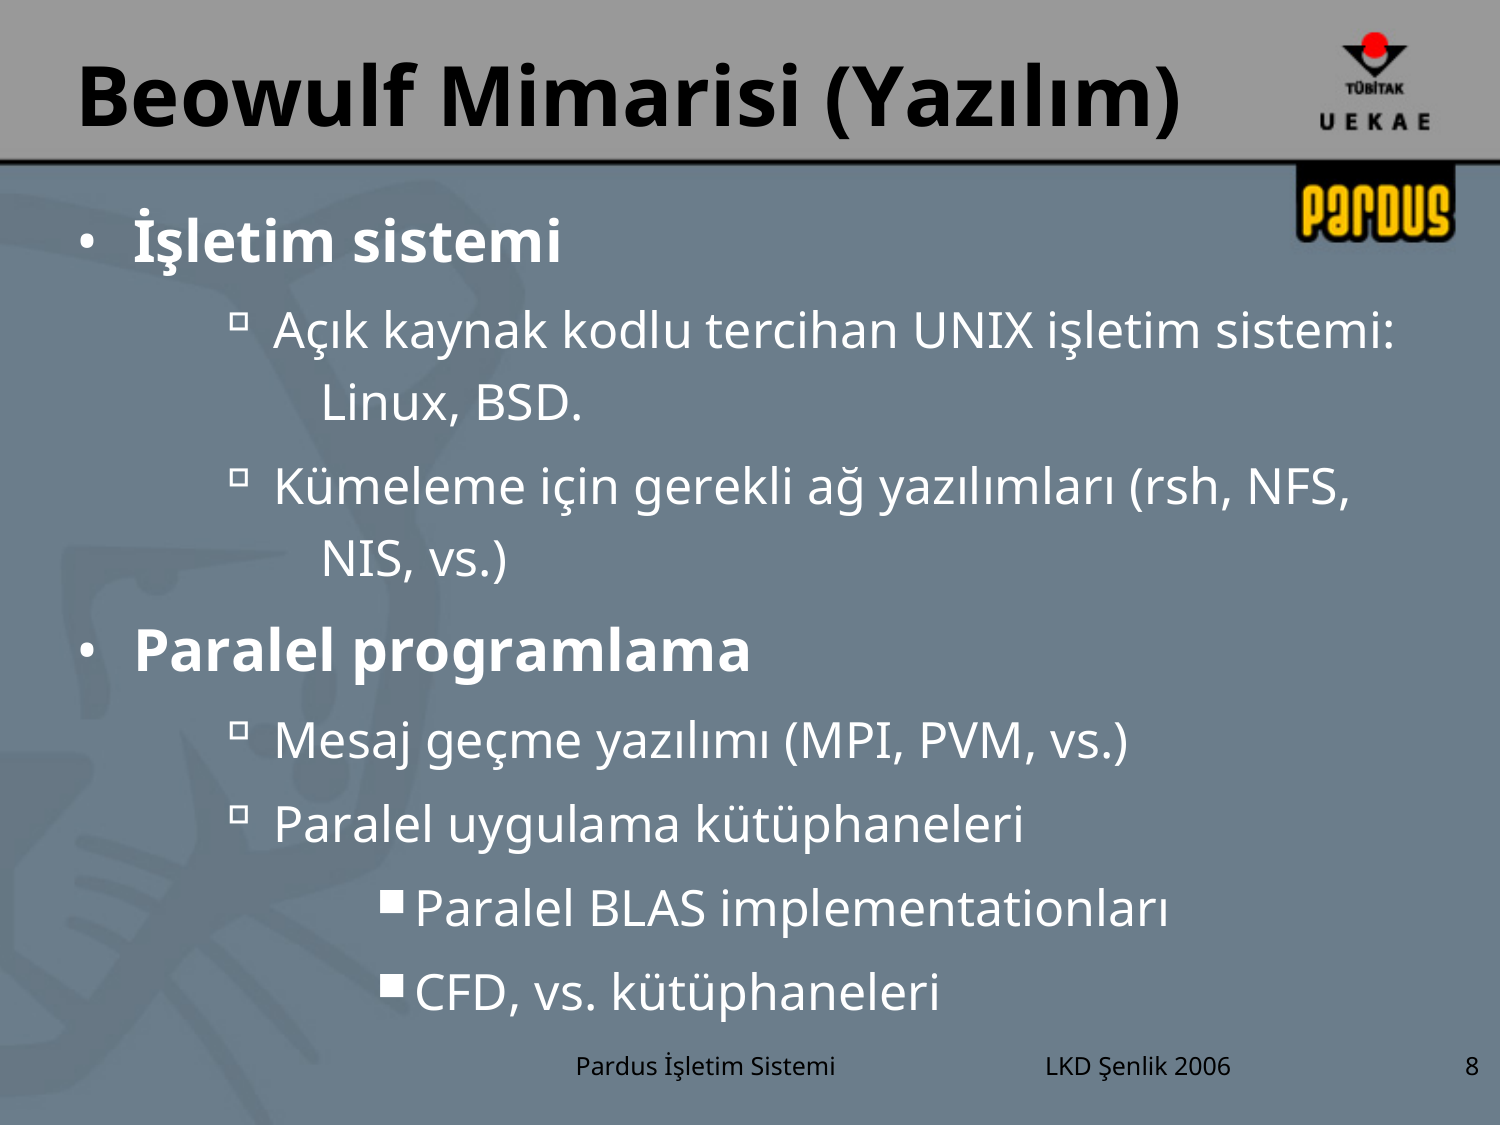

# Beowulf Mimarisi (Yazılım)
İşletim sistemi
Açık kaynak kodlu tercihan UNIX işletim sistemi: Linux, BSD.
Kümeleme için gerekli ağ yazılımları (rsh, NFS, NIS, vs.)
Paralel programlama
Mesaj geçme yazılımı (MPI, PVM, vs.)
Paralel uygulama kütüphaneleri
Paralel BLAS implementationları
CFD, vs. kütüphaneleri